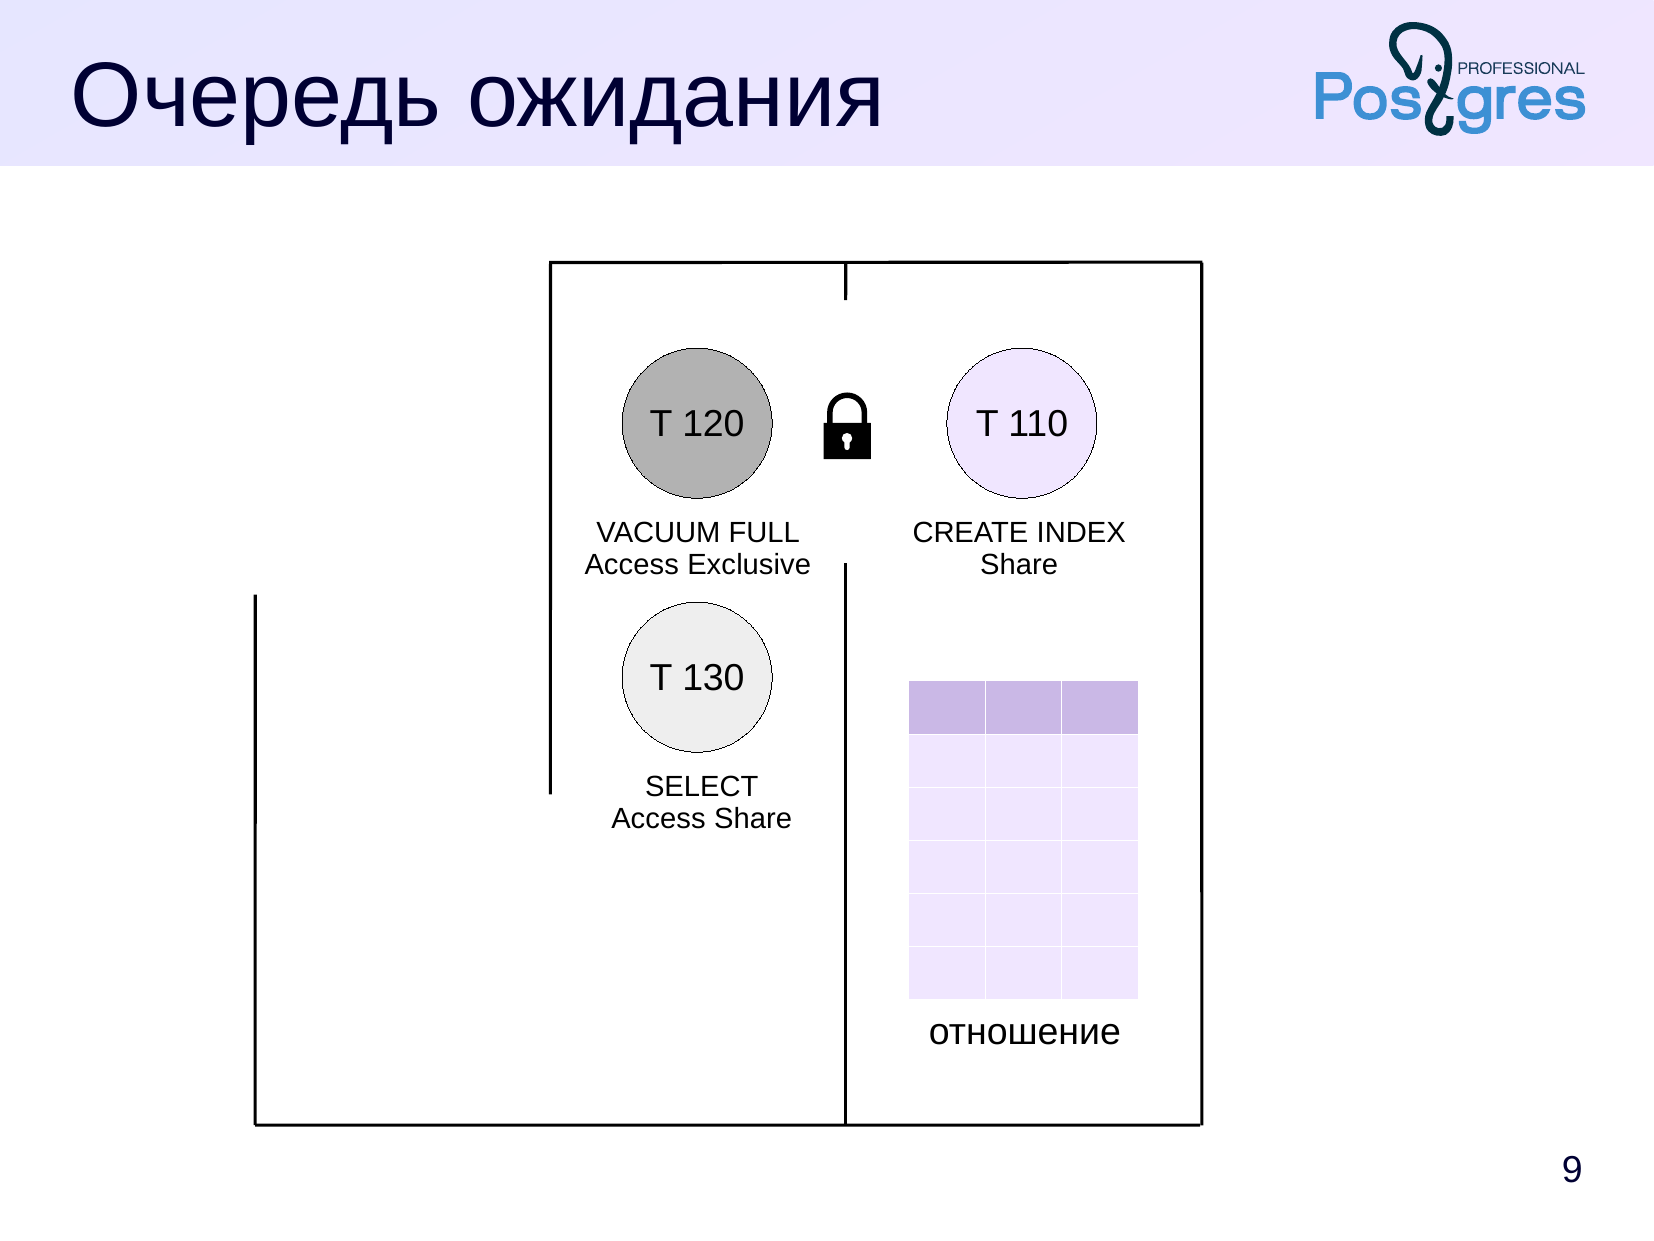

# Очередь ожидания
T 120
T 110
VACUUM FULL
Access Exclusive
CREATE INDEX
Share
T 130
SELECT
Access Share
отношение